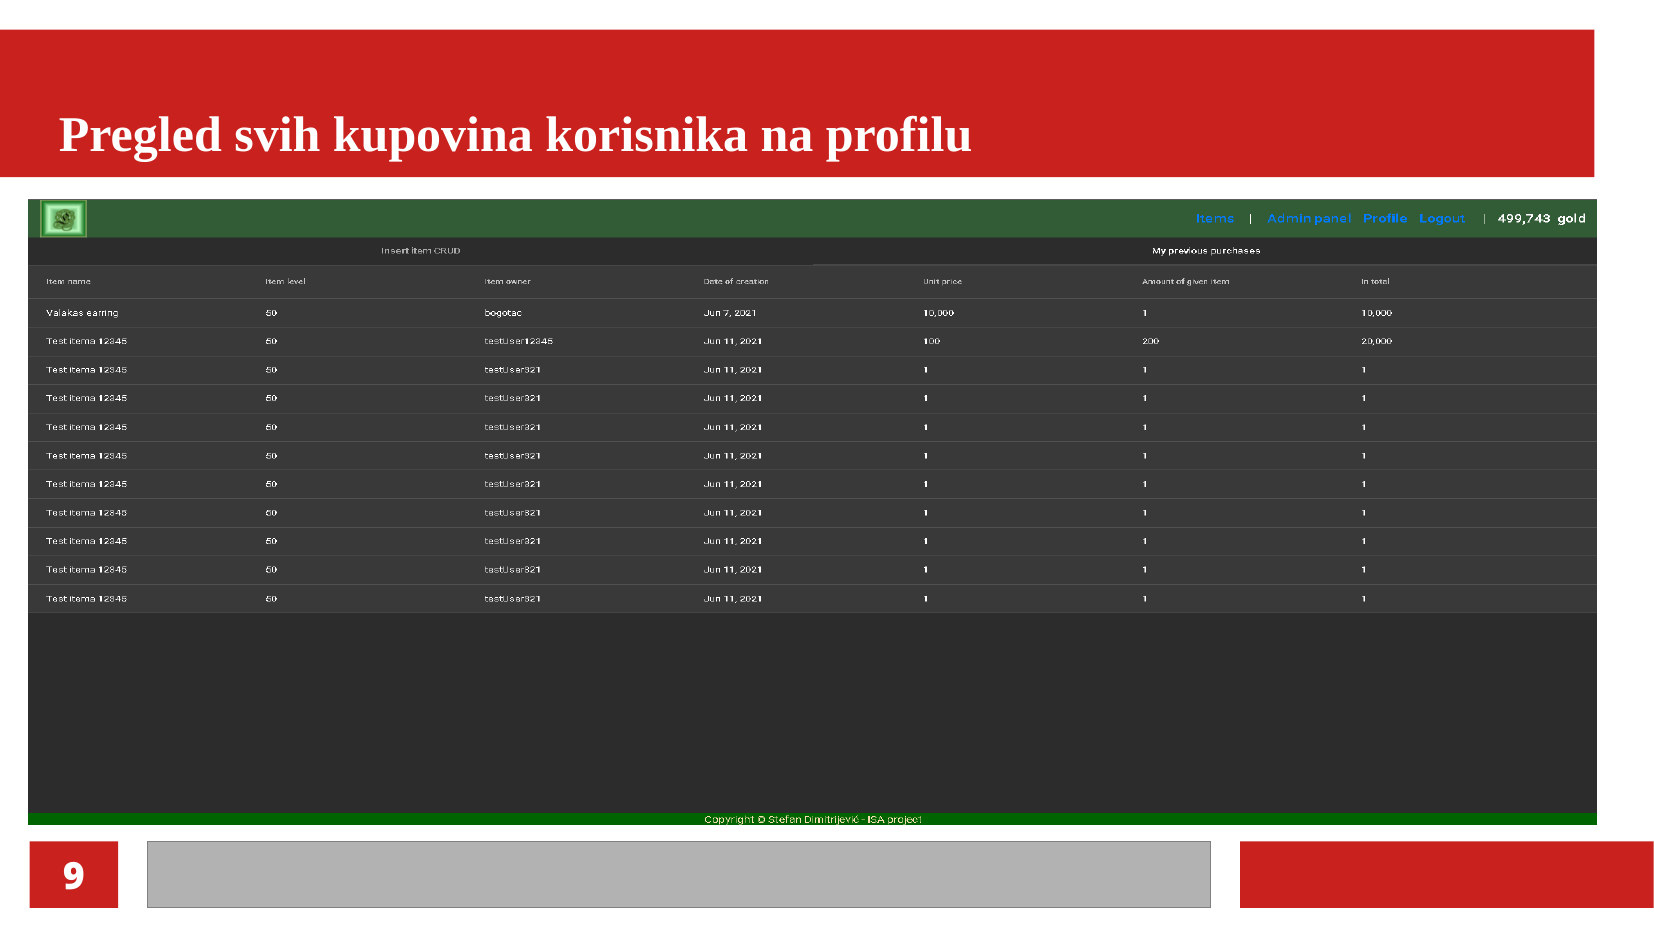

# Pregled svih kupovina korisnika na profilu
9